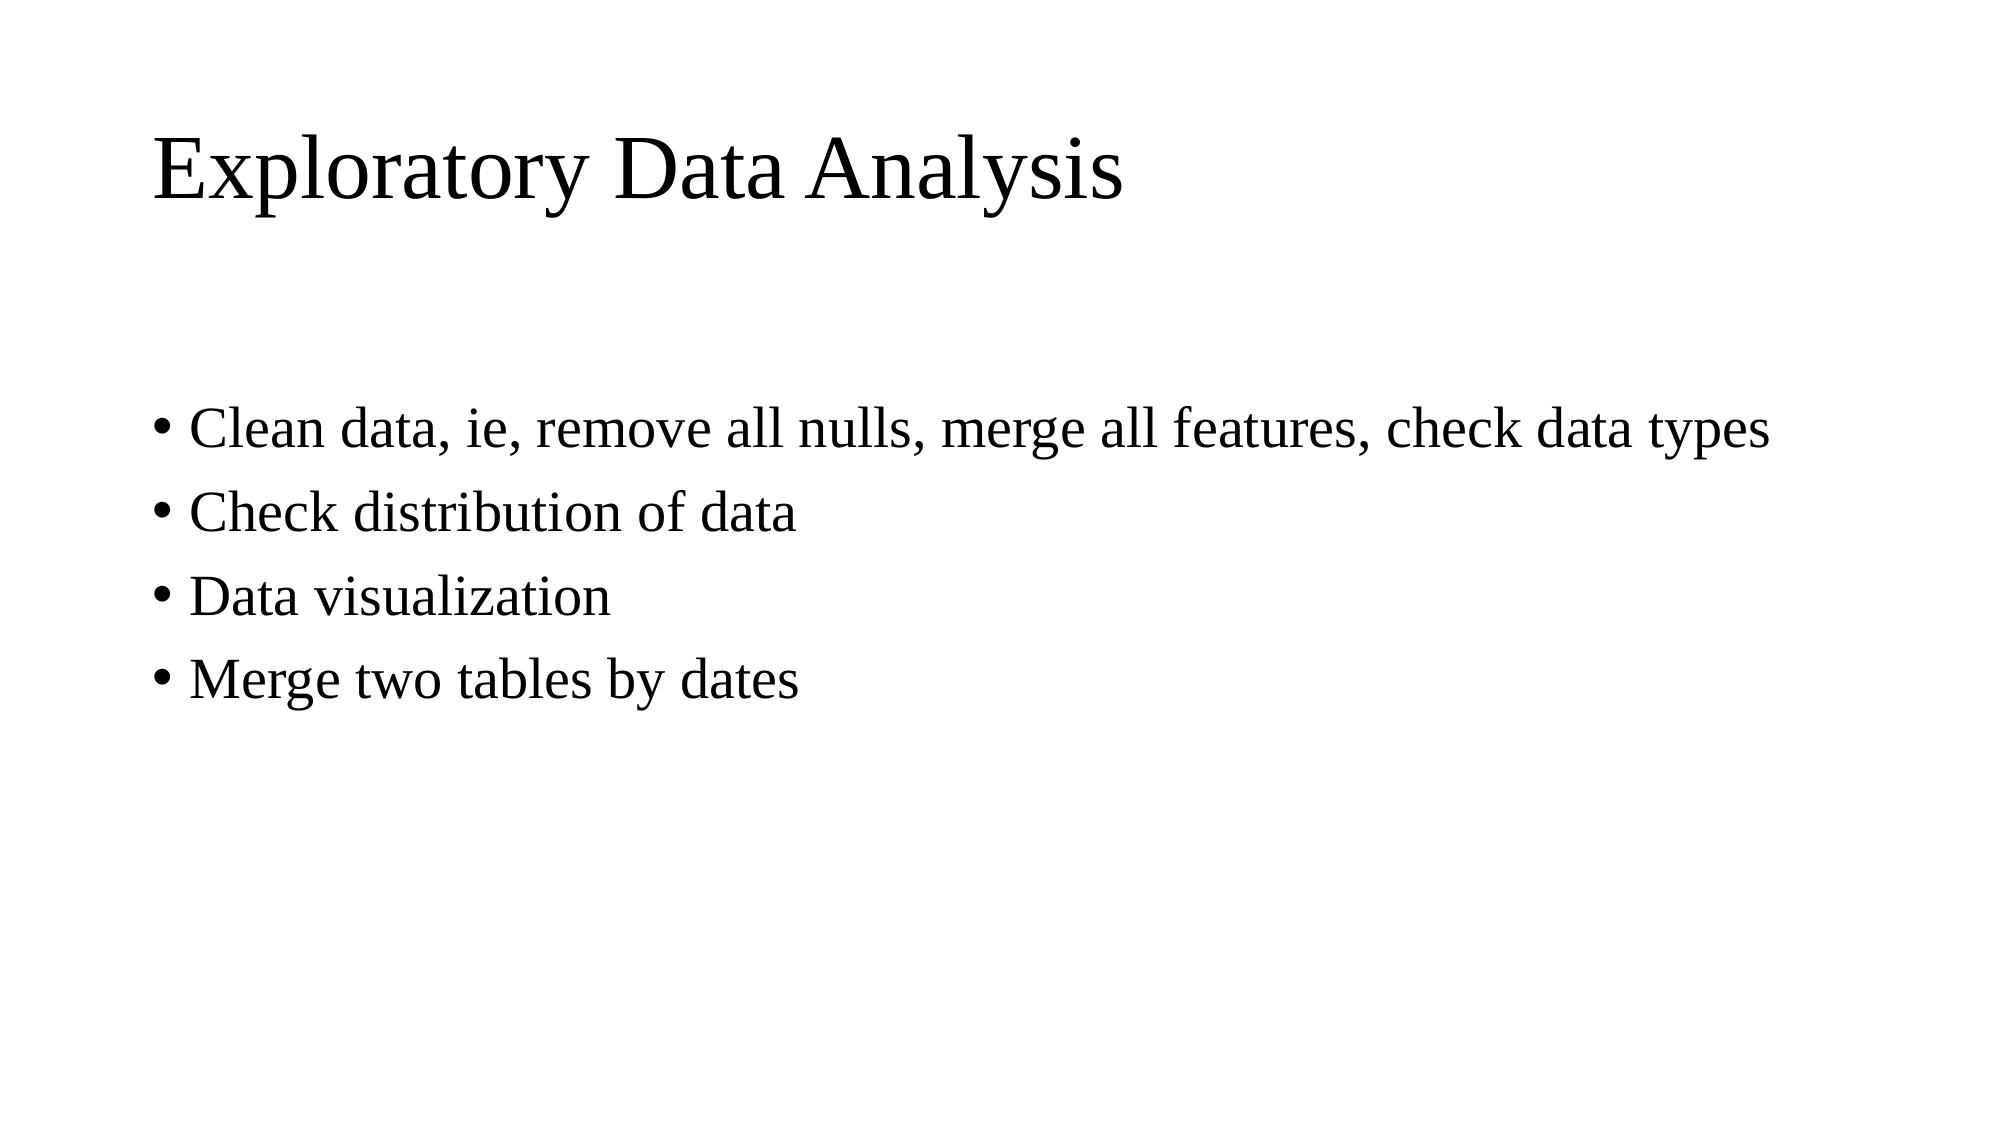

# Exploratory Data Analysis
Clean data, ie, remove all nulls, merge all features, check data types
Check distribution of data
Data visualization
Merge two tables by dates